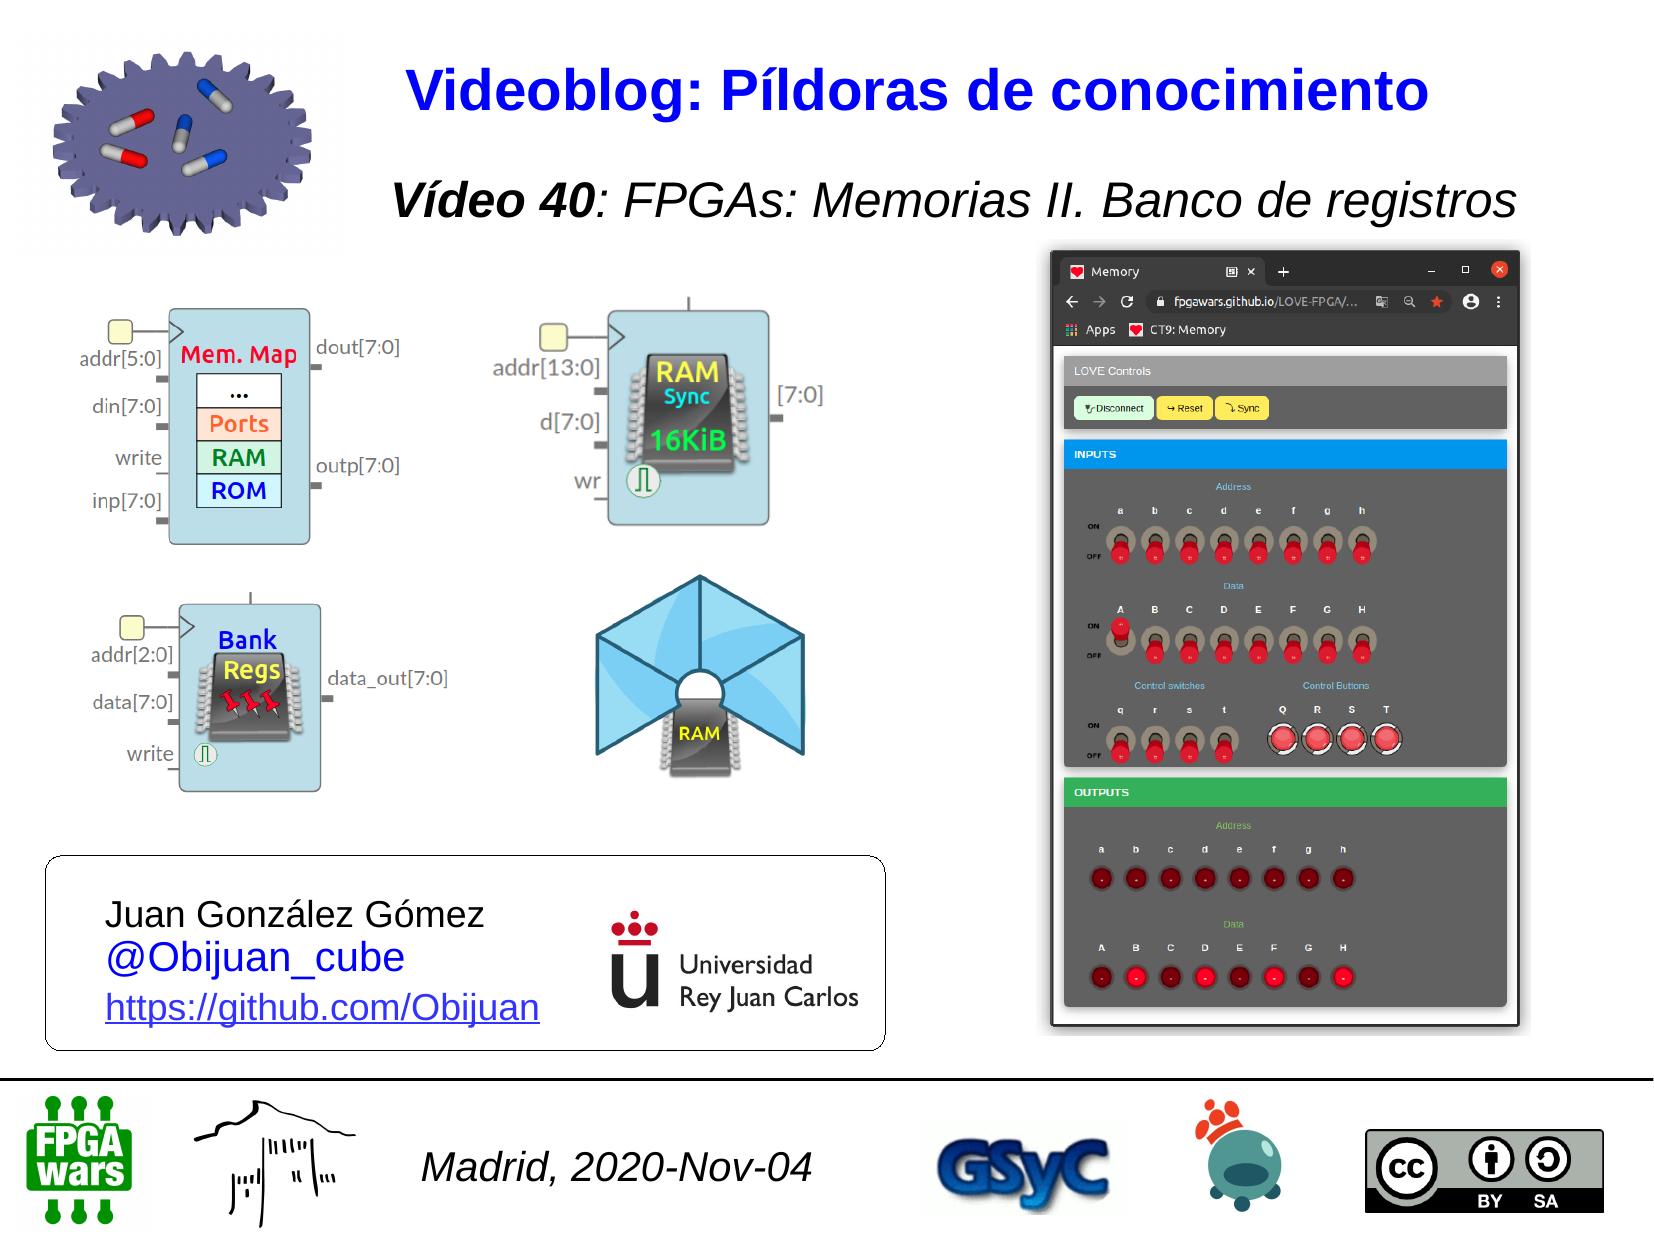

# Videoblog: Píldoras de conocimiento
Vídeo 40: FPGAs: Memorias II. Banco de registros
Juan González Gómez
@Obijuan_cube
https://github.com/Obijuan
Madrid, 2020-Nov-04